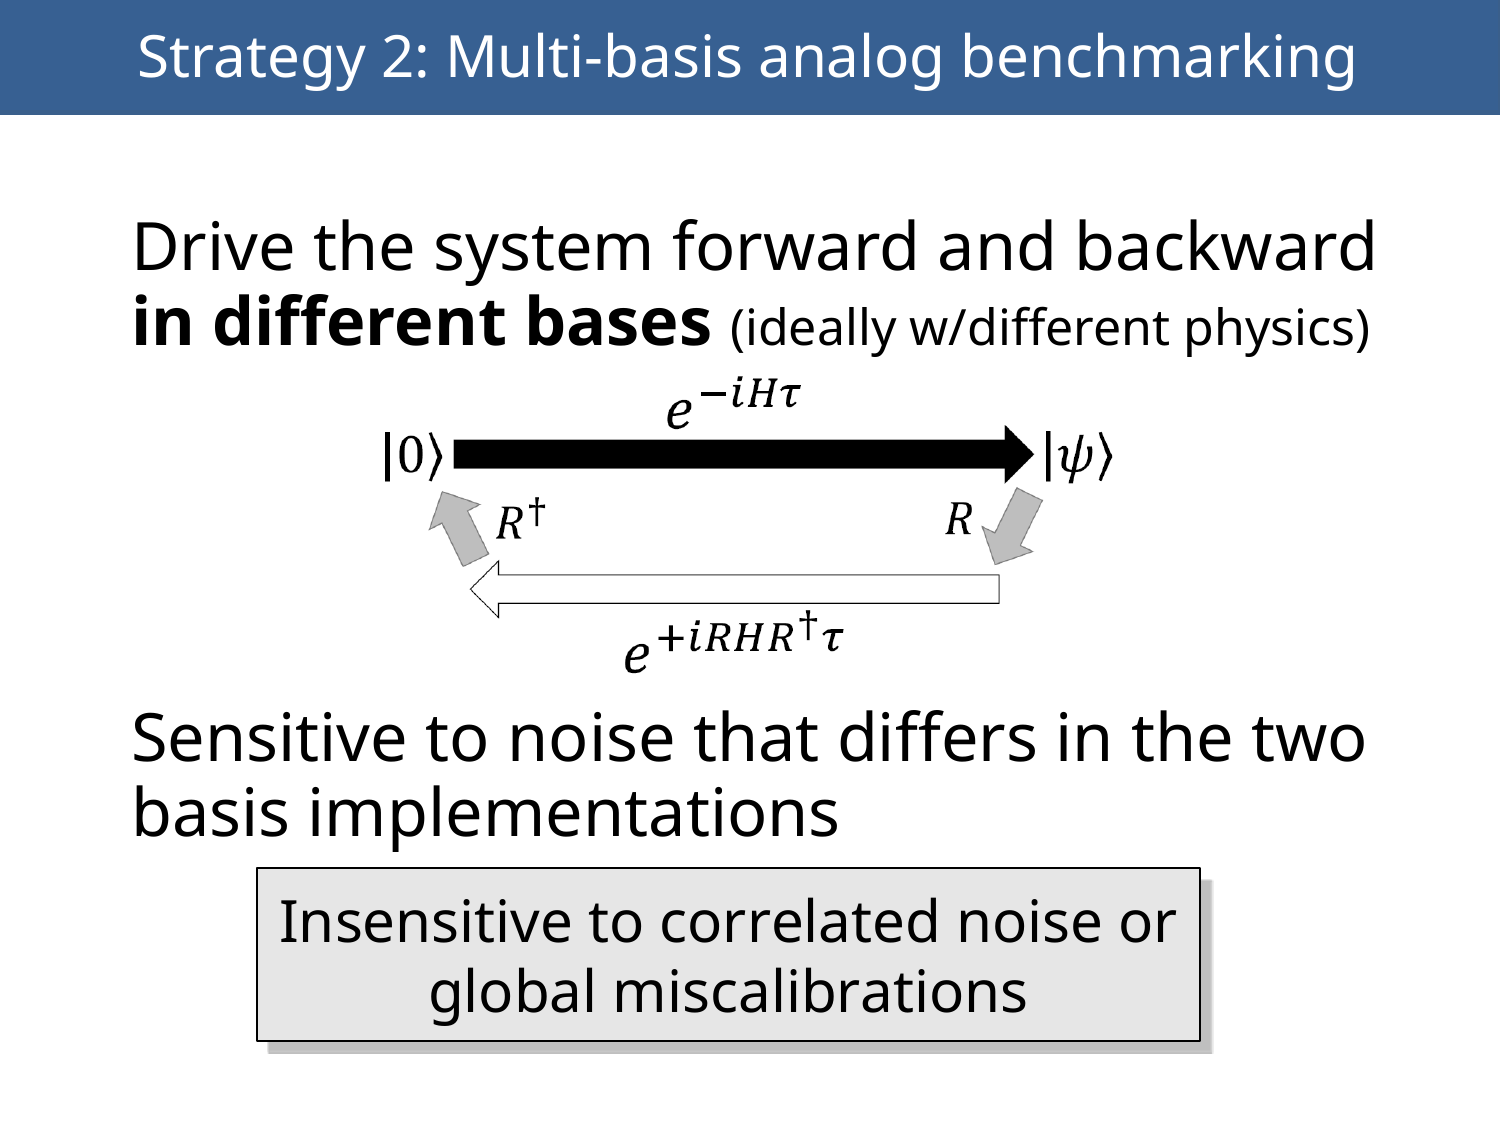

# Strategy 2: Multi-basis analog benchmarking
Drive the system forward and backward
in different bases (ideally w/different physics)
Sensitive to noise that differs in the two basis implementations
Insensitive to correlated noise or global miscalibrations